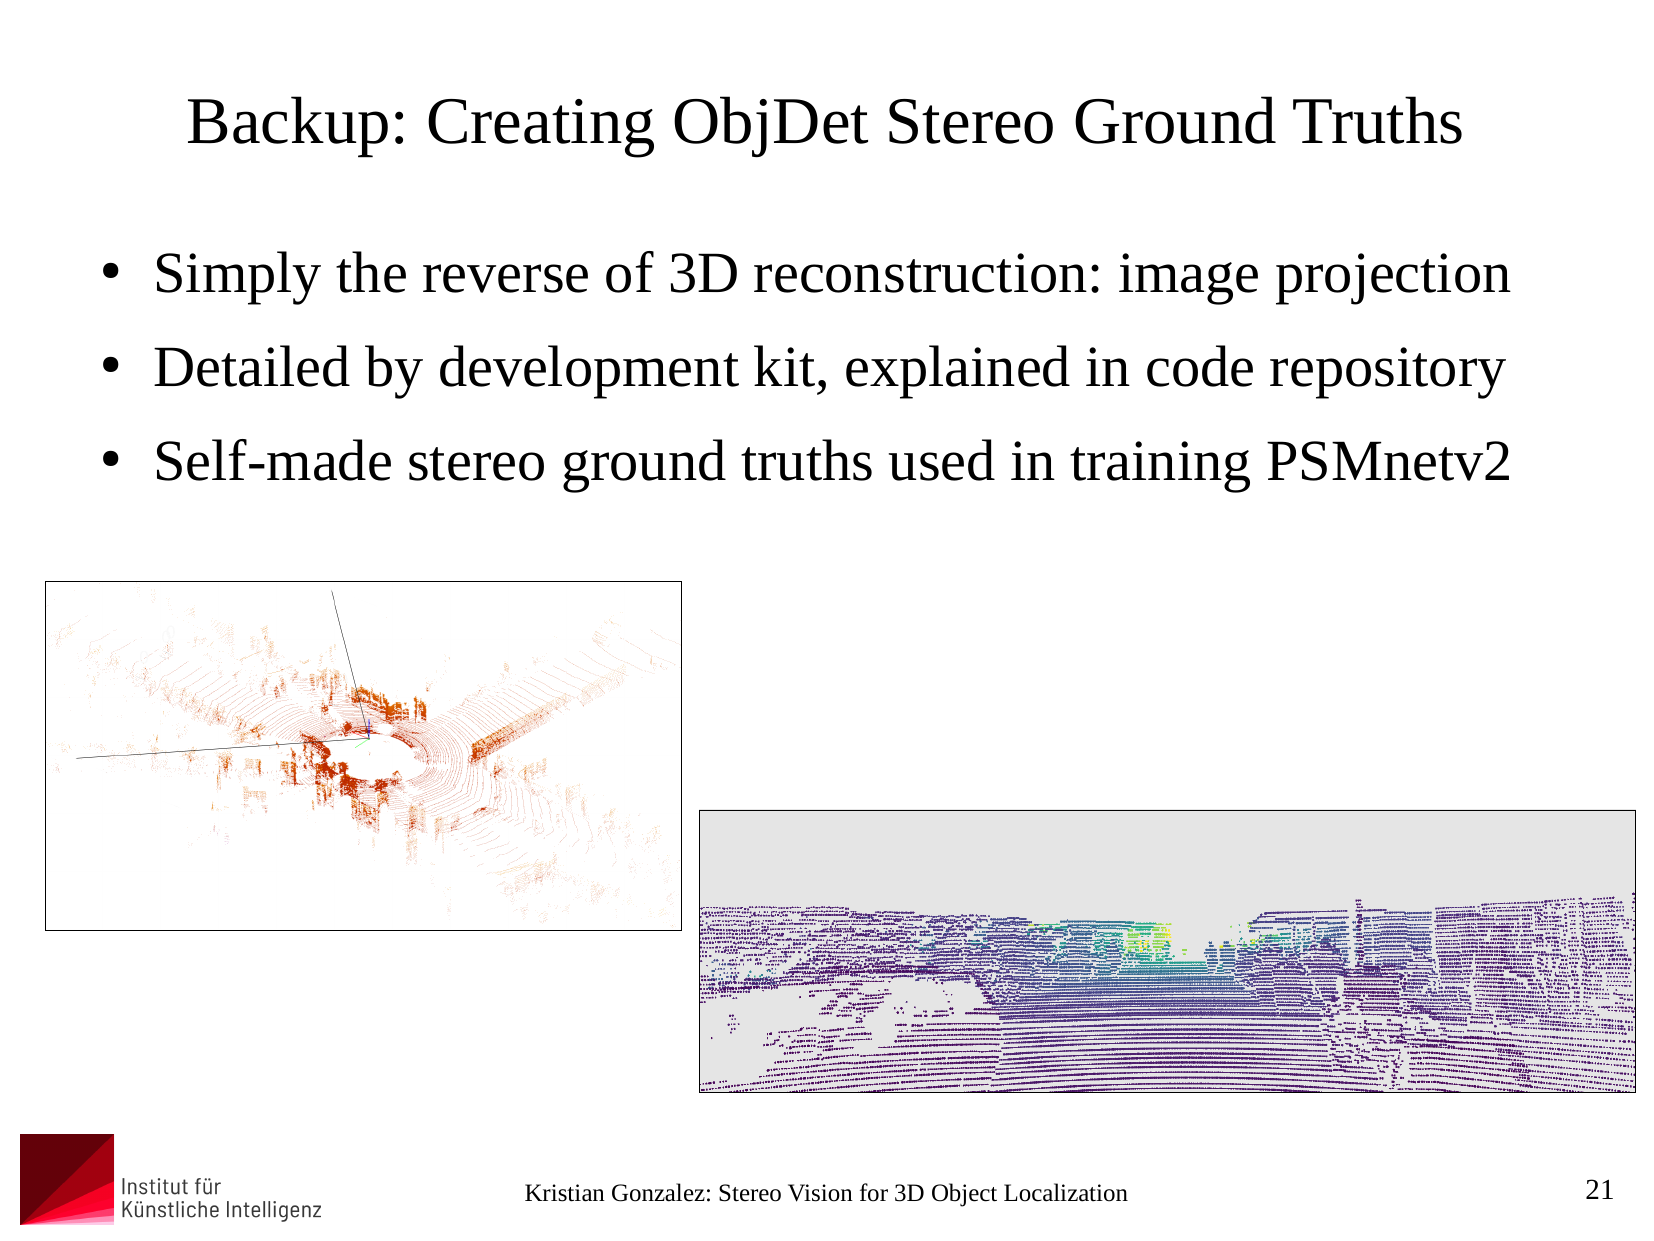

# Backup: Creating ObjDet Stereo Ground Truths
Simply the reverse of 3D reconstruction: image projection
Detailed by development kit, explained in code repository
Self-made stereo ground truths used in training PSMnetv2
21
Kristian Gonzalez: Stereo Vision for 3D Object Localization